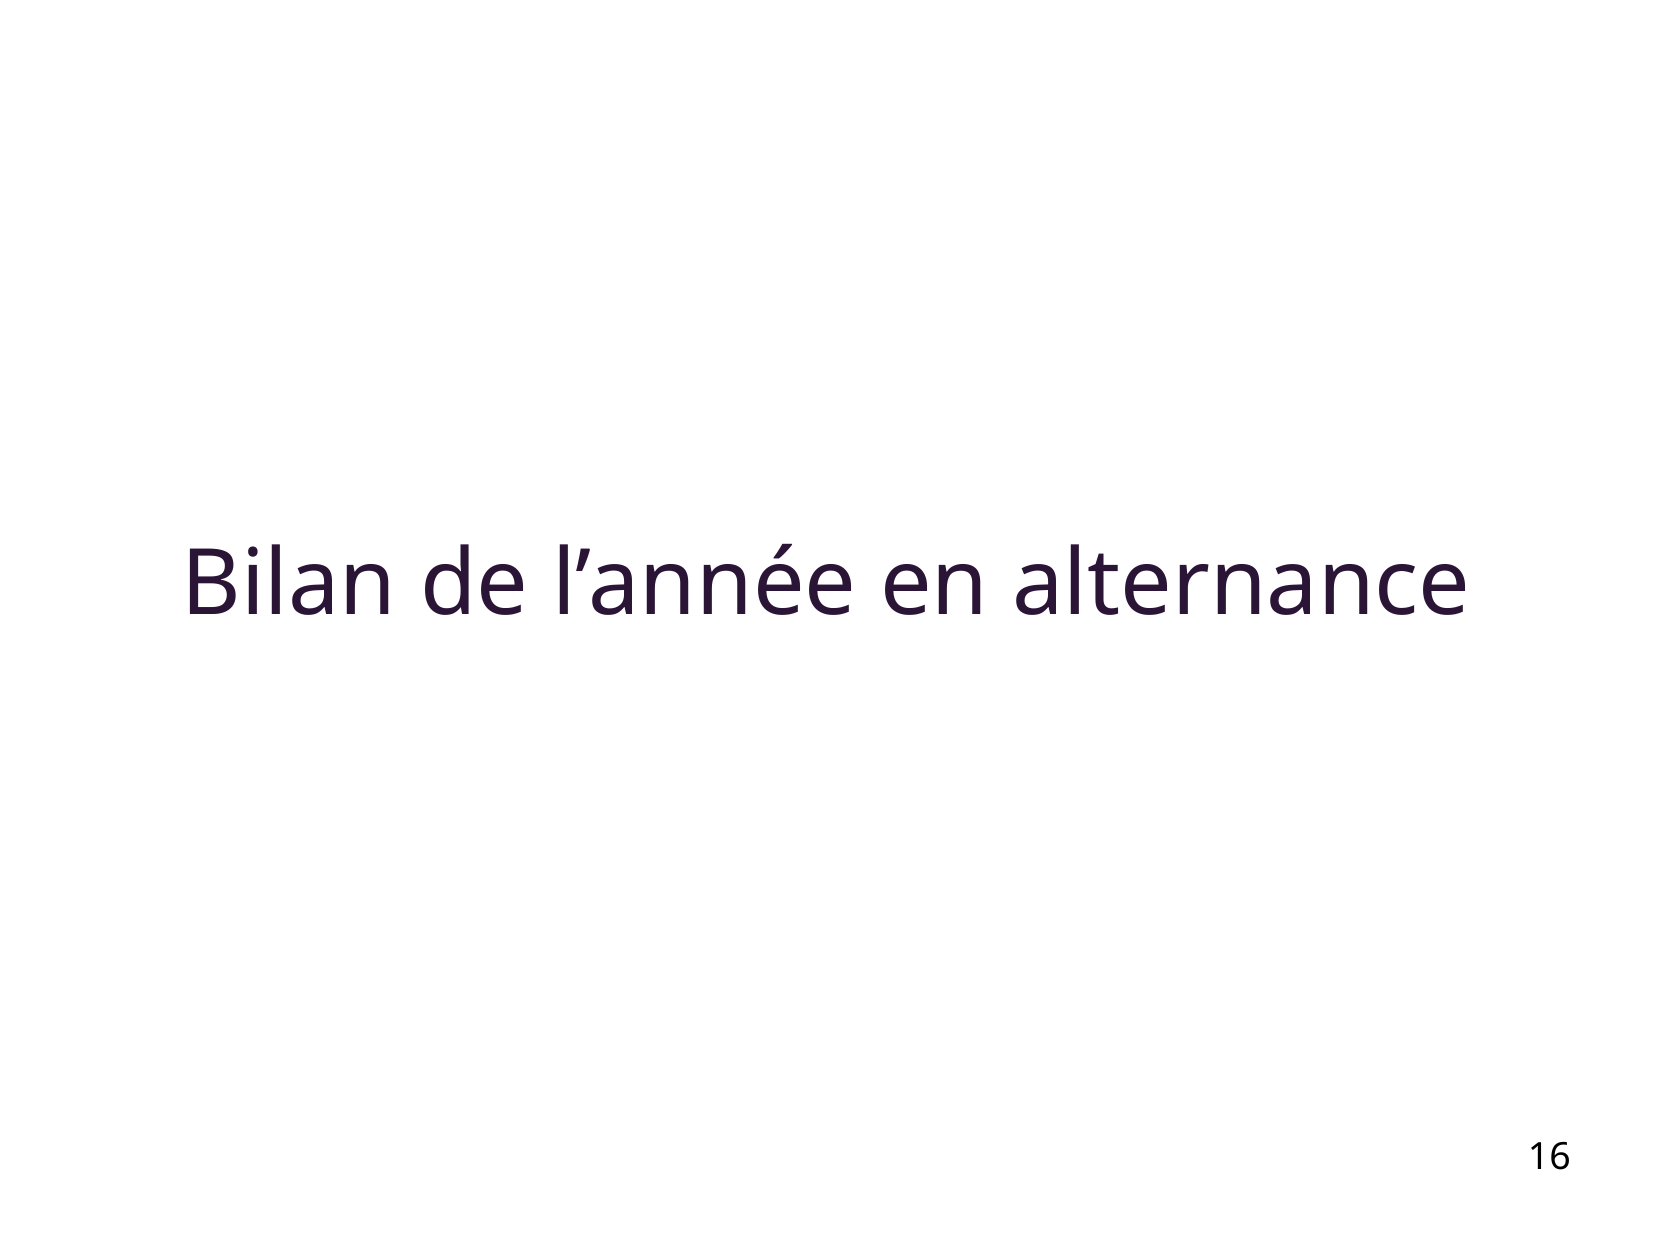

# Bilan de l’année en alternance
16